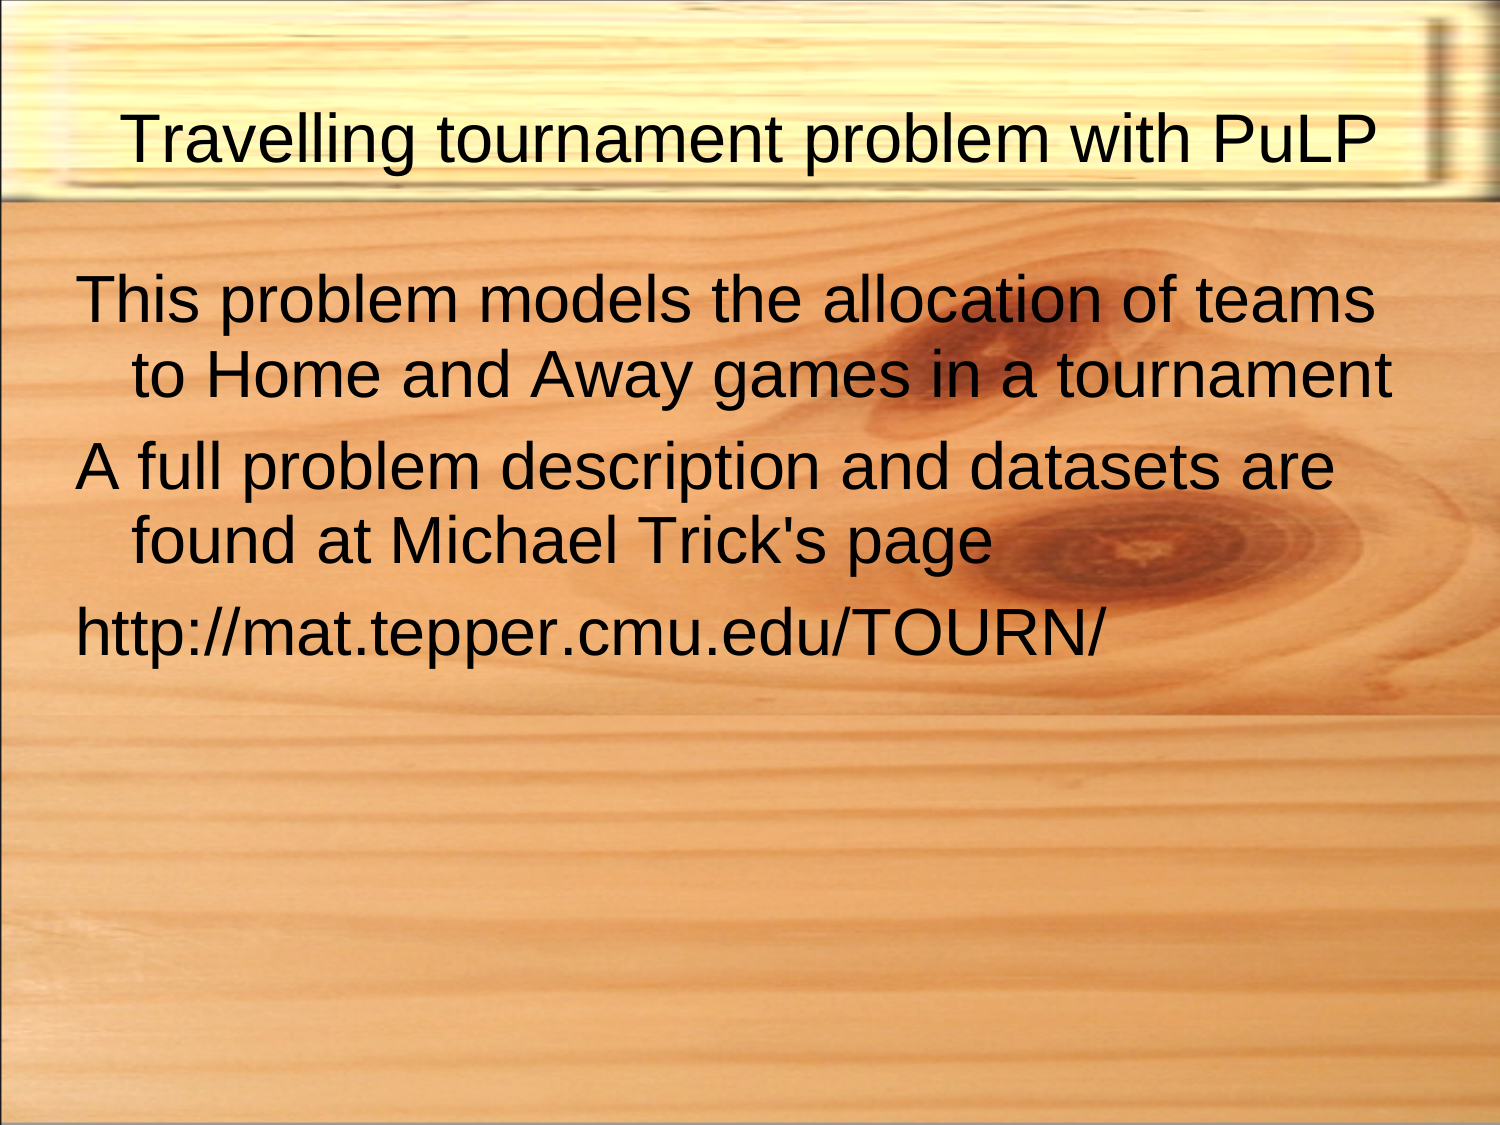

# Travelling tournament problem with PuLP
This problem models the allocation of teams to Home and Away games in a tournament
A full problem description and datasets are found at Michael Trick's page
http://mat.tepper.cmu.edu/TOURN/